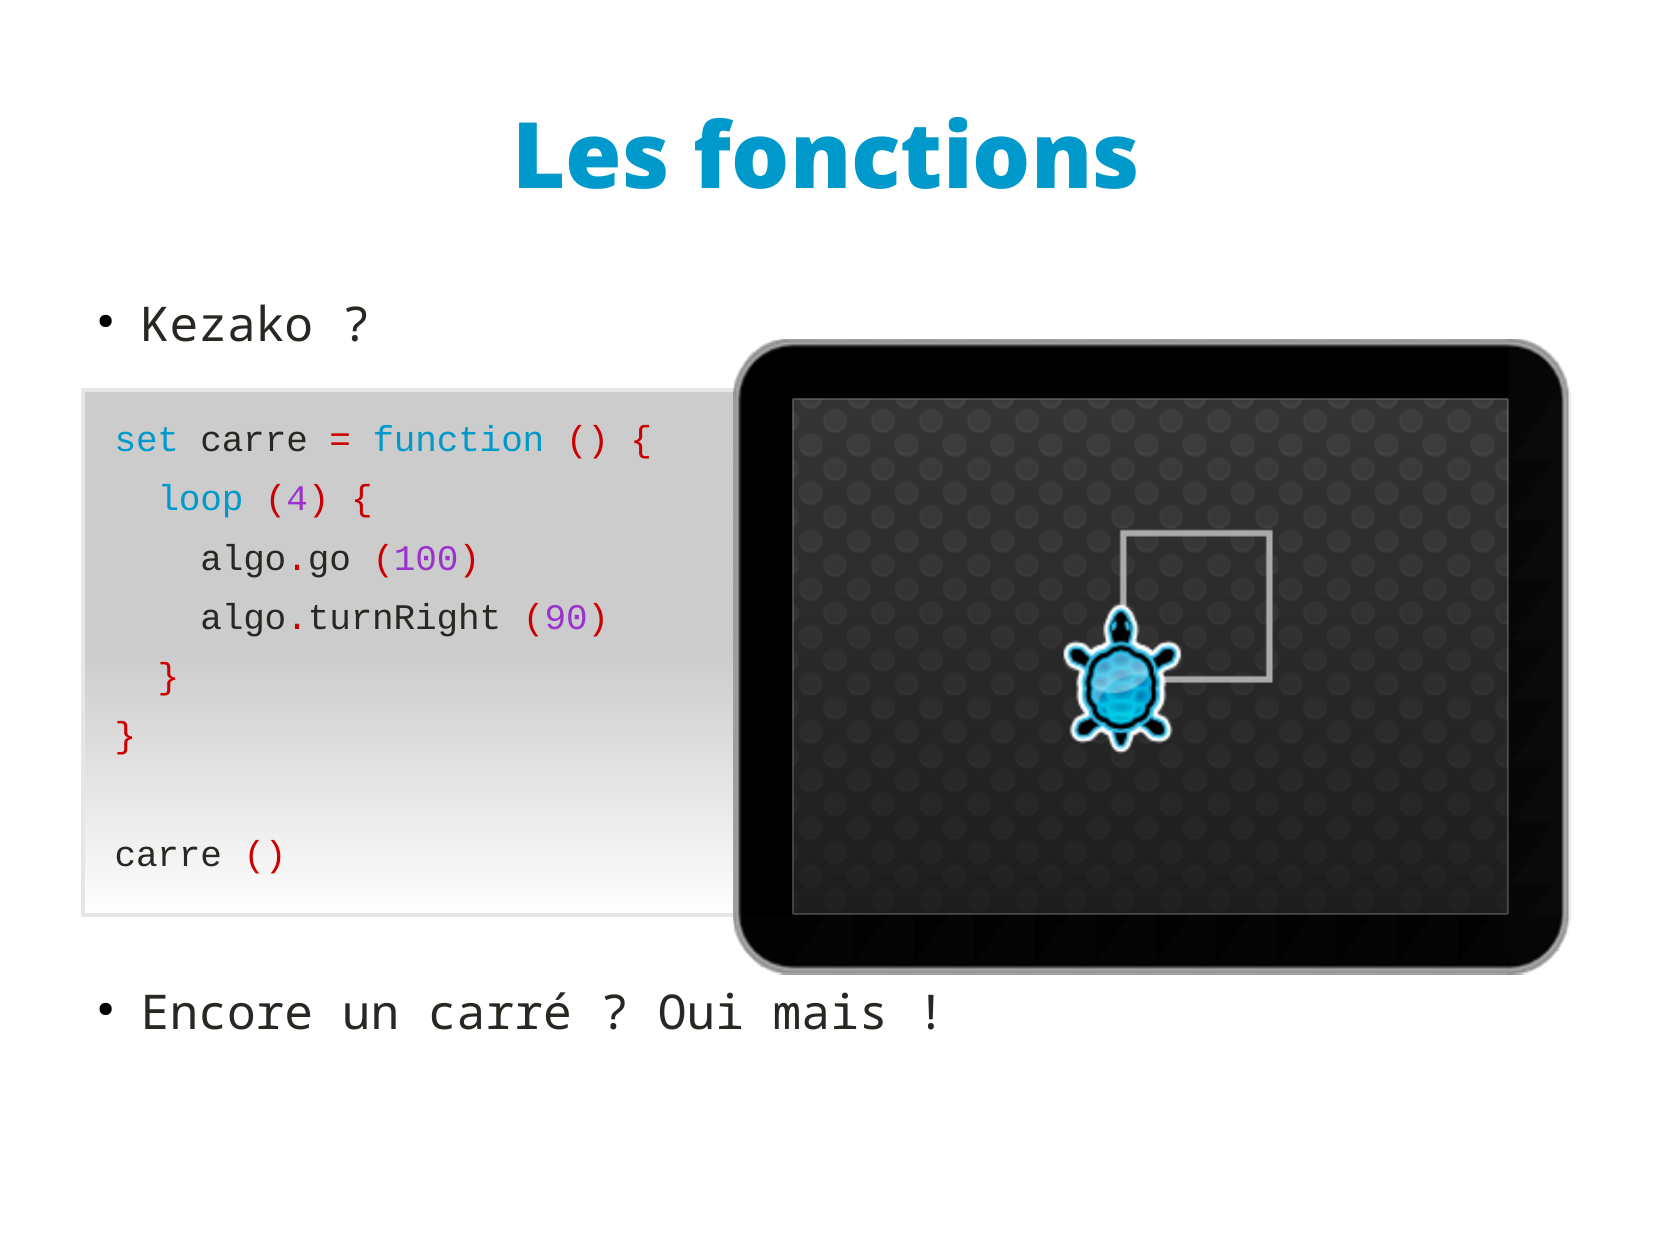

# Les fonctions
Kezako ?
Encore un carré ? Oui mais !
set carre = function () {
 loop (4) {
 algo.go (100)
 algo.turnRight (90)
 }
}
carre ()